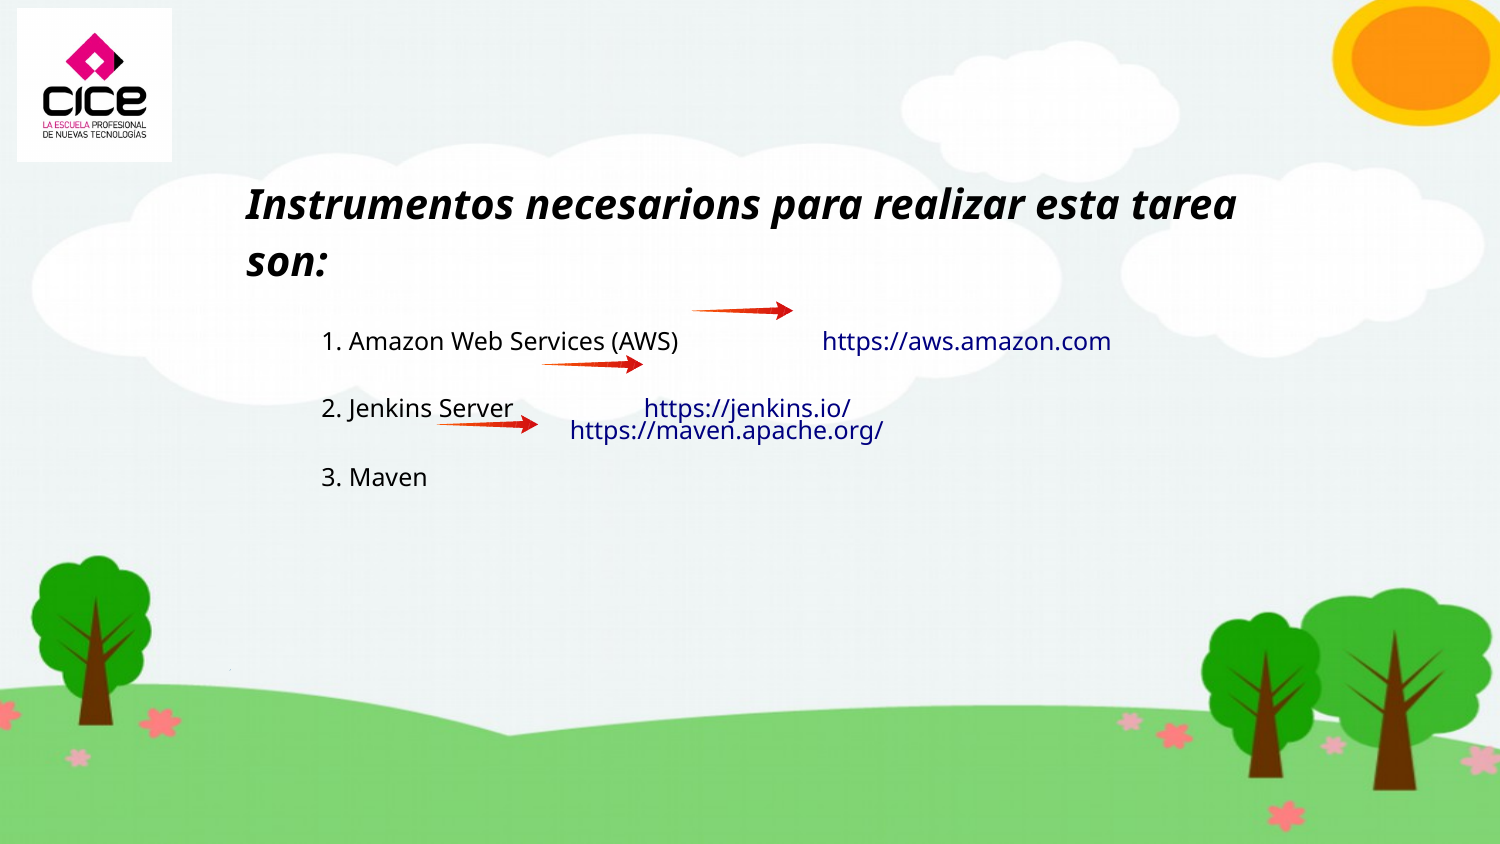

# Instrumentos necesarions para realizar esta tarea son: 1. Amazon Web Services (AWS) https://aws.amazon.com 2. Jenkins Server https://jenkins.io/ 3. Maven
https://maven.apache.org/